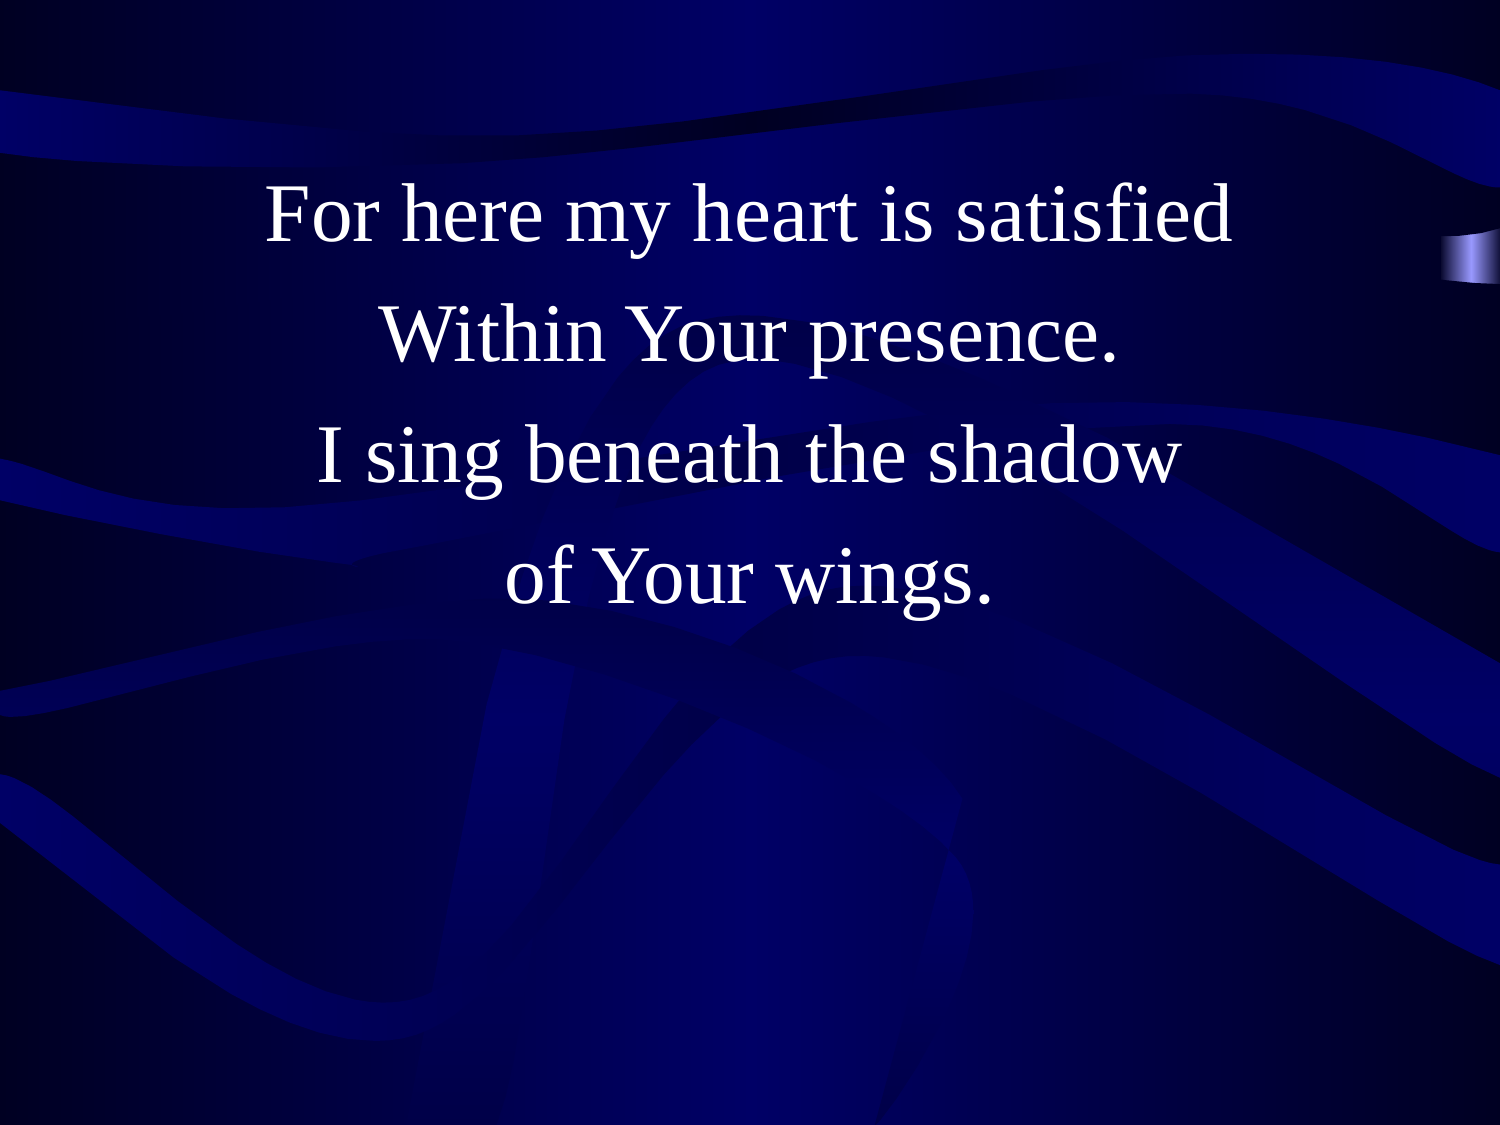

# For here my heart is satisfied
Within Your presence.
I sing beneath the shadow
of Your wings.